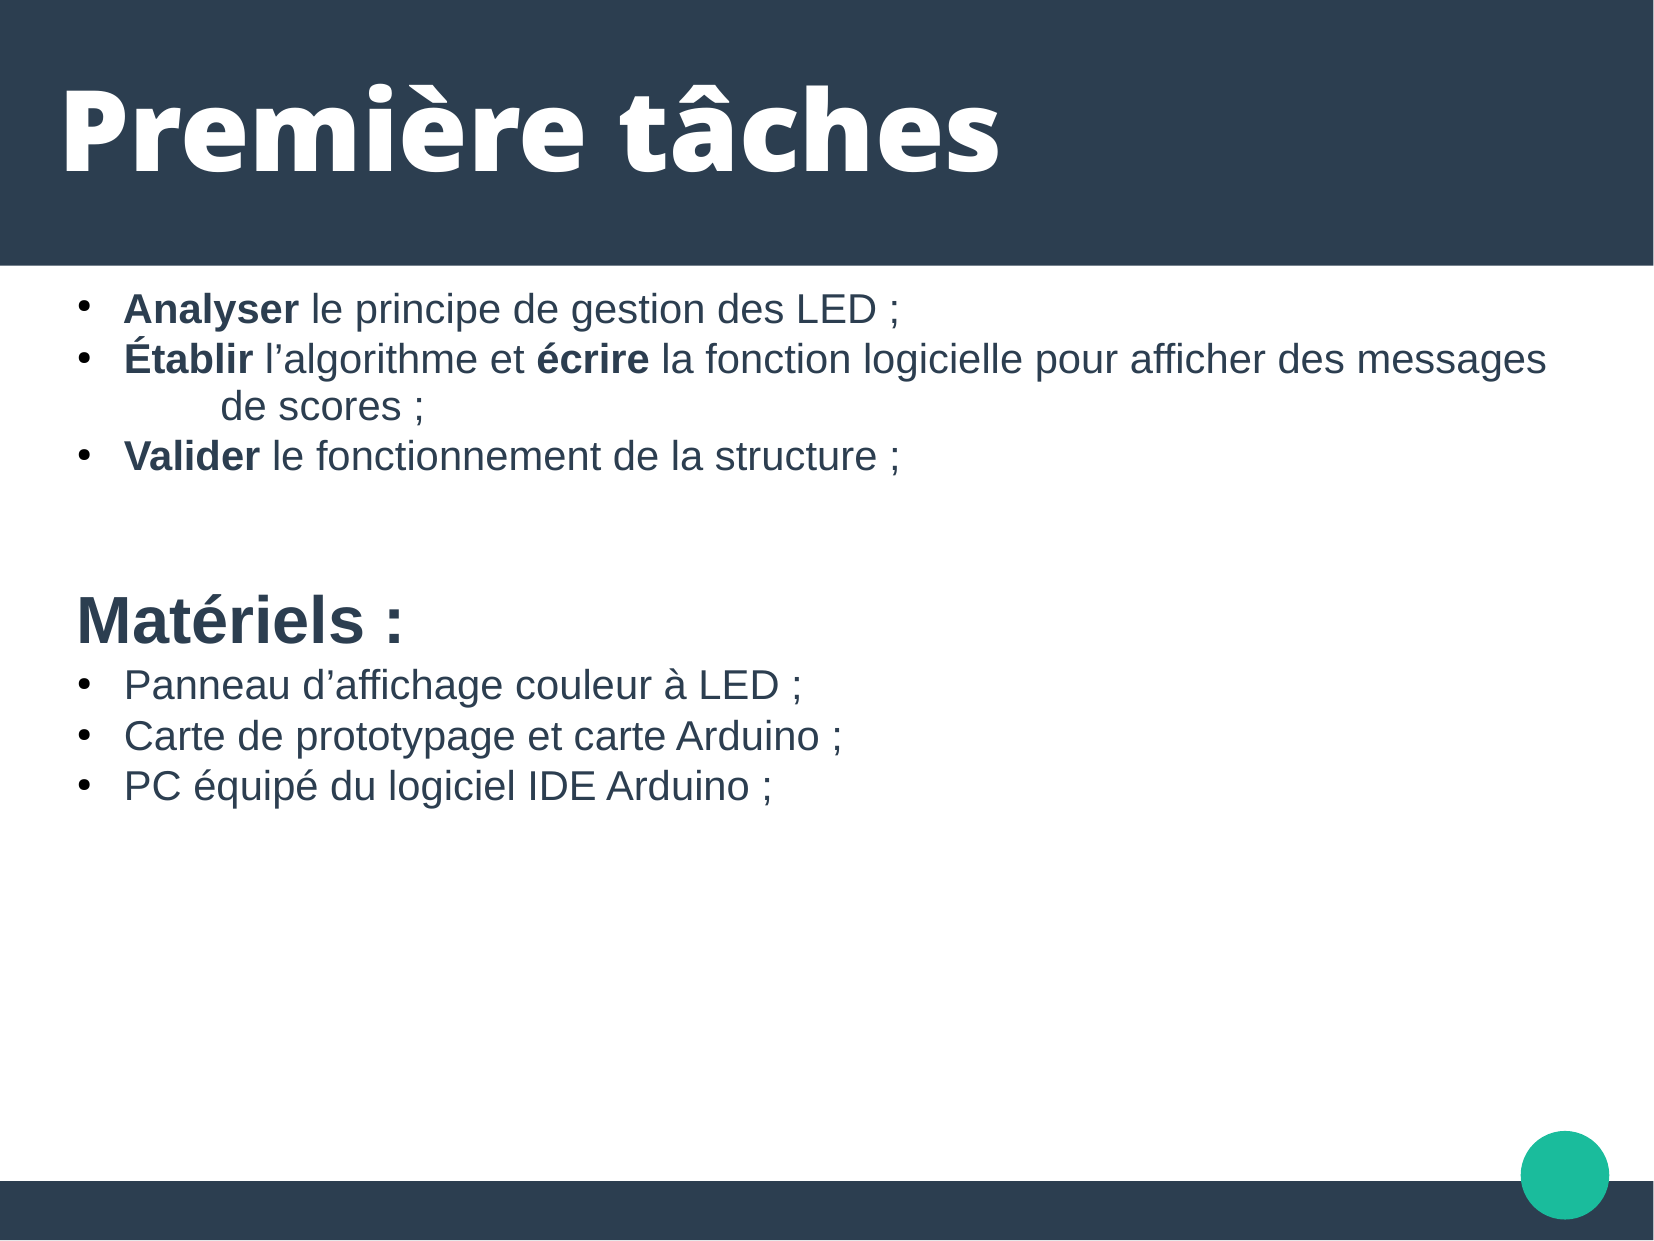

# Première tâches
 Analyser le principe de gestion des LED ;
 Établir l’algorithme et écrire la fonction logicielle pour afficher des messages 	 de scores ;
 Valider le fonctionnement de la structure ;
Matériels :
 Panneau d’affichage couleur à LED ;
 Carte de prototypage et carte Arduino ;
 PC équipé du logiciel IDE Arduino ;